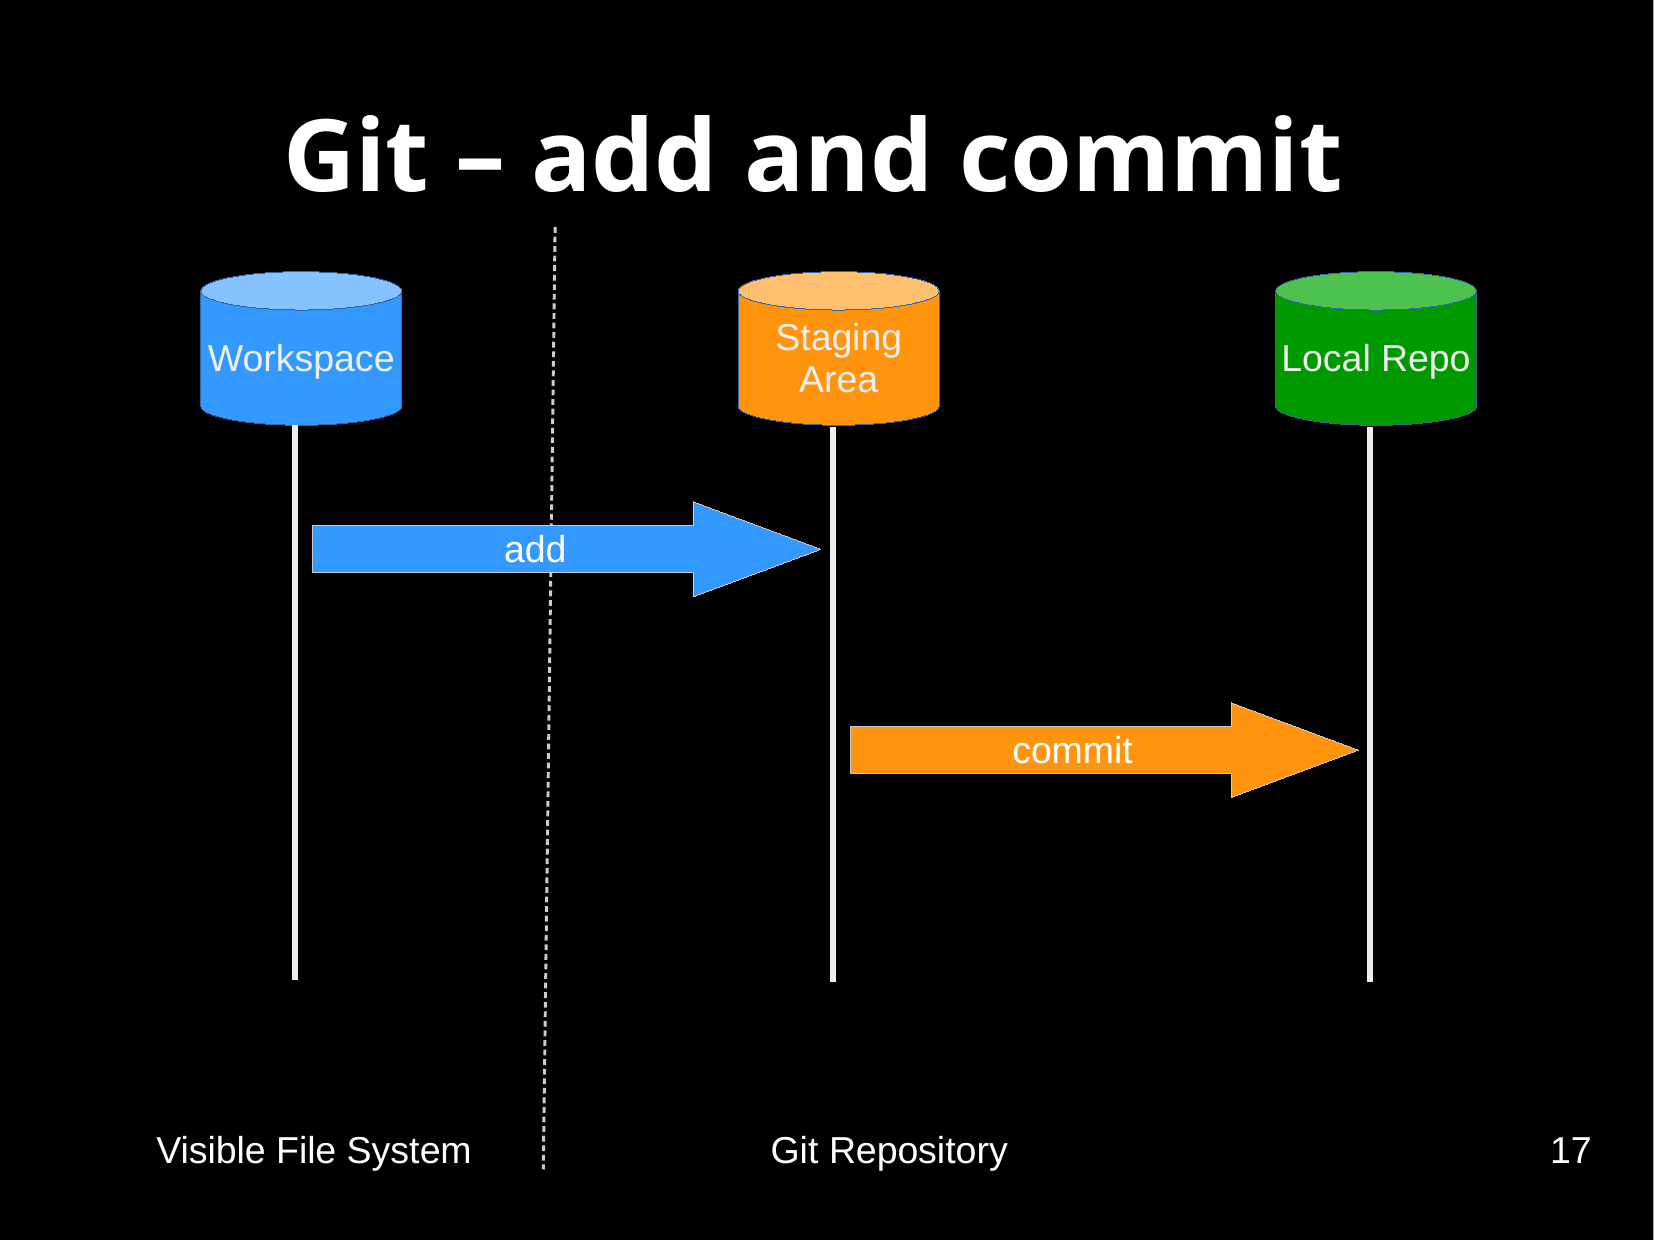

# Git – add and commit
Workspace
Staging
Area
Local Repo
add
commit
Visible File System
Git Repository
17